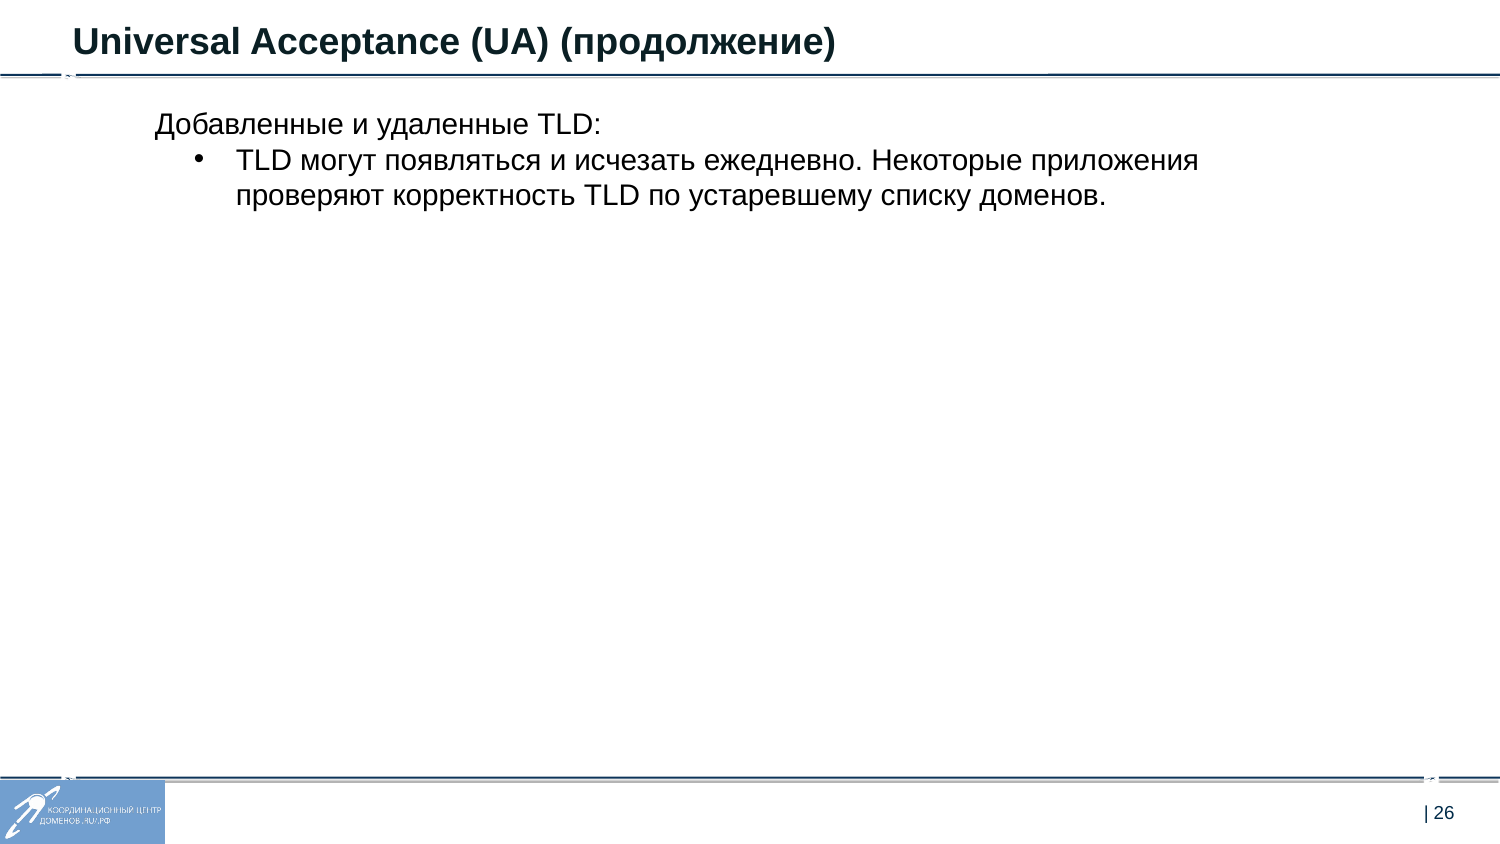

# Universal Acceptance (UA) (продолжение)
Добавленные и удаленные TLD:
TLD могут появляться и исчезать ежедневно. Некоторые приложения проверяют корректность TLD по устаревшему списку доменов.